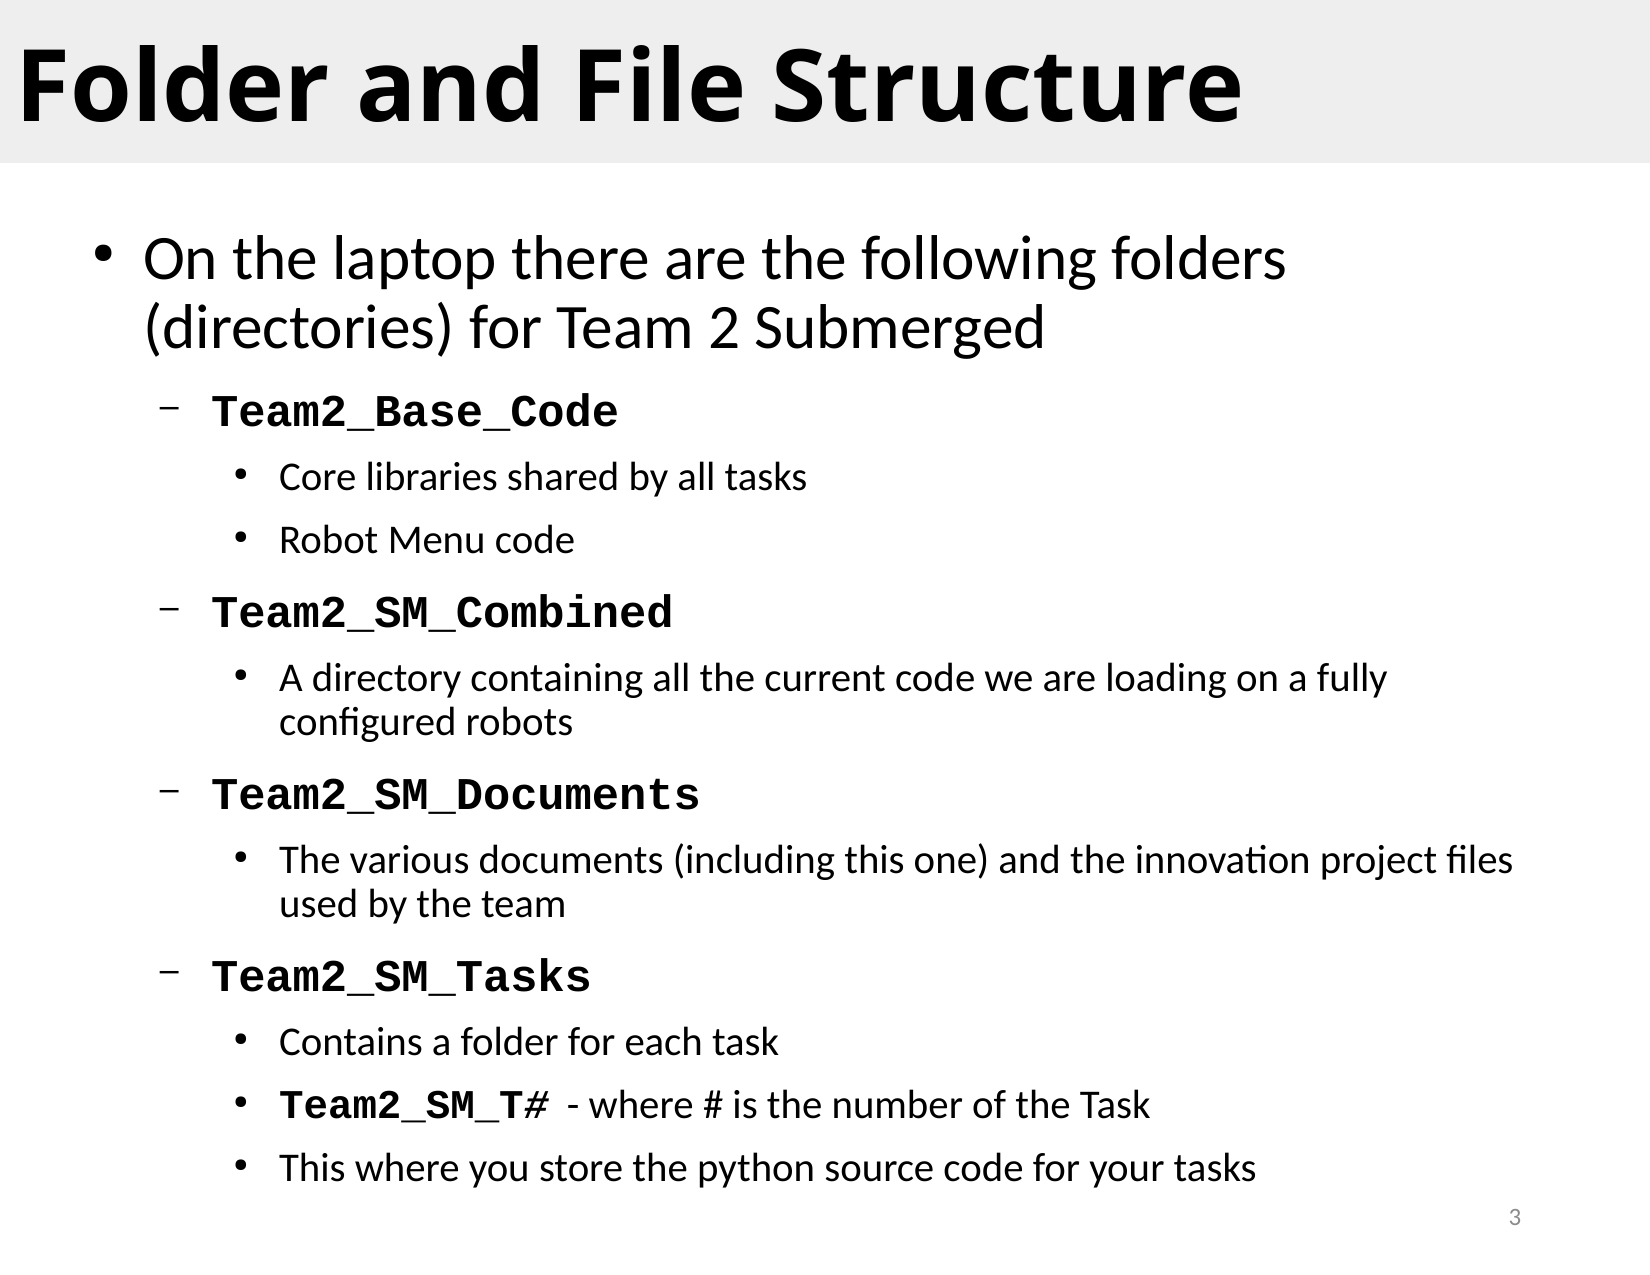

Folder and File Structure
# On the laptop there are the following folders (directories) for Team 2 Submerged
Team2_Base_Code
Core libraries shared by all tasks
Robot Menu code
Team2_SM_Combined
A directory containing all the current code we are loading on a fully configured robots
Team2_SM_Documents
The various documents (including this one) and the innovation project files used by the team
Team2_SM_Tasks
Contains a folder for each task
Team2_SM_T# - where # is the number of the Task
This where you store the python source code for your tasks
3